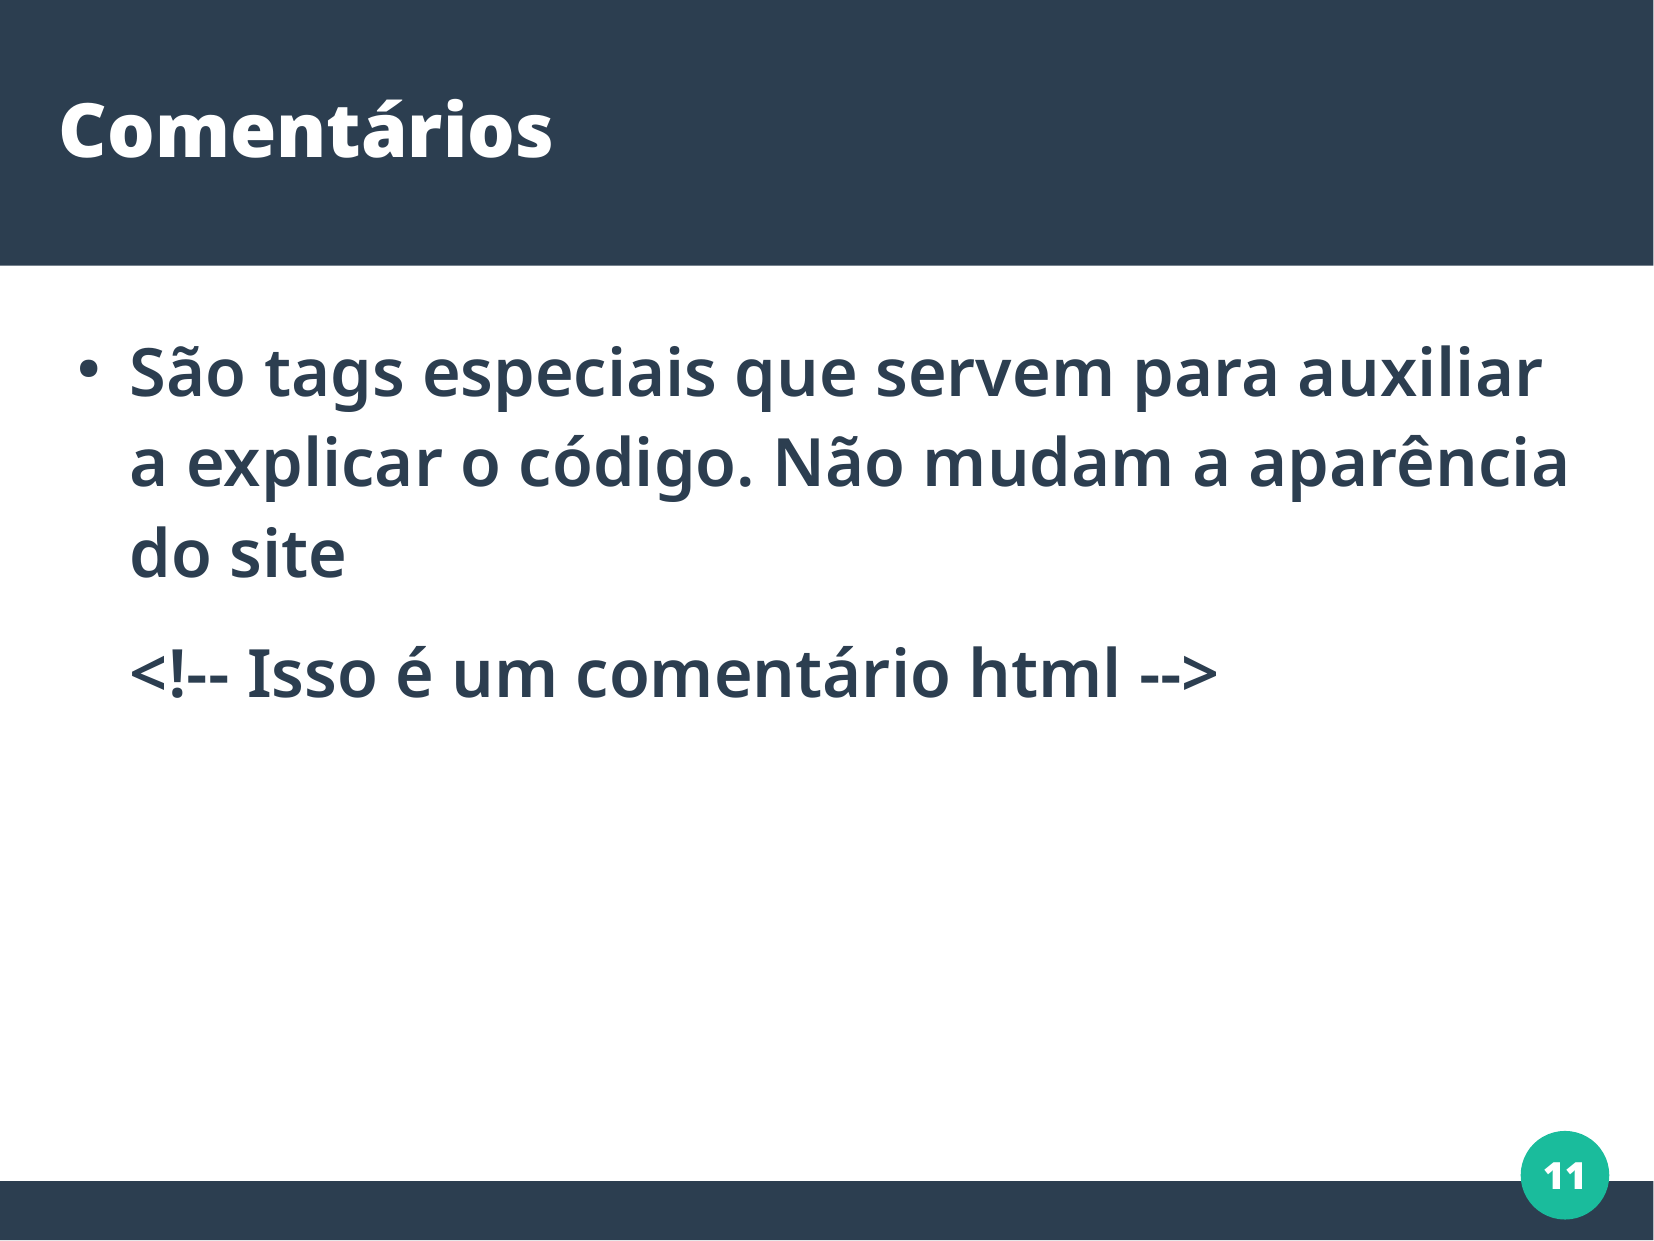

# Comentários
São tags especiais que servem para auxiliar a explicar o código. Não mudam a aparência do site
<!-- Isso é um comentário html -->
11